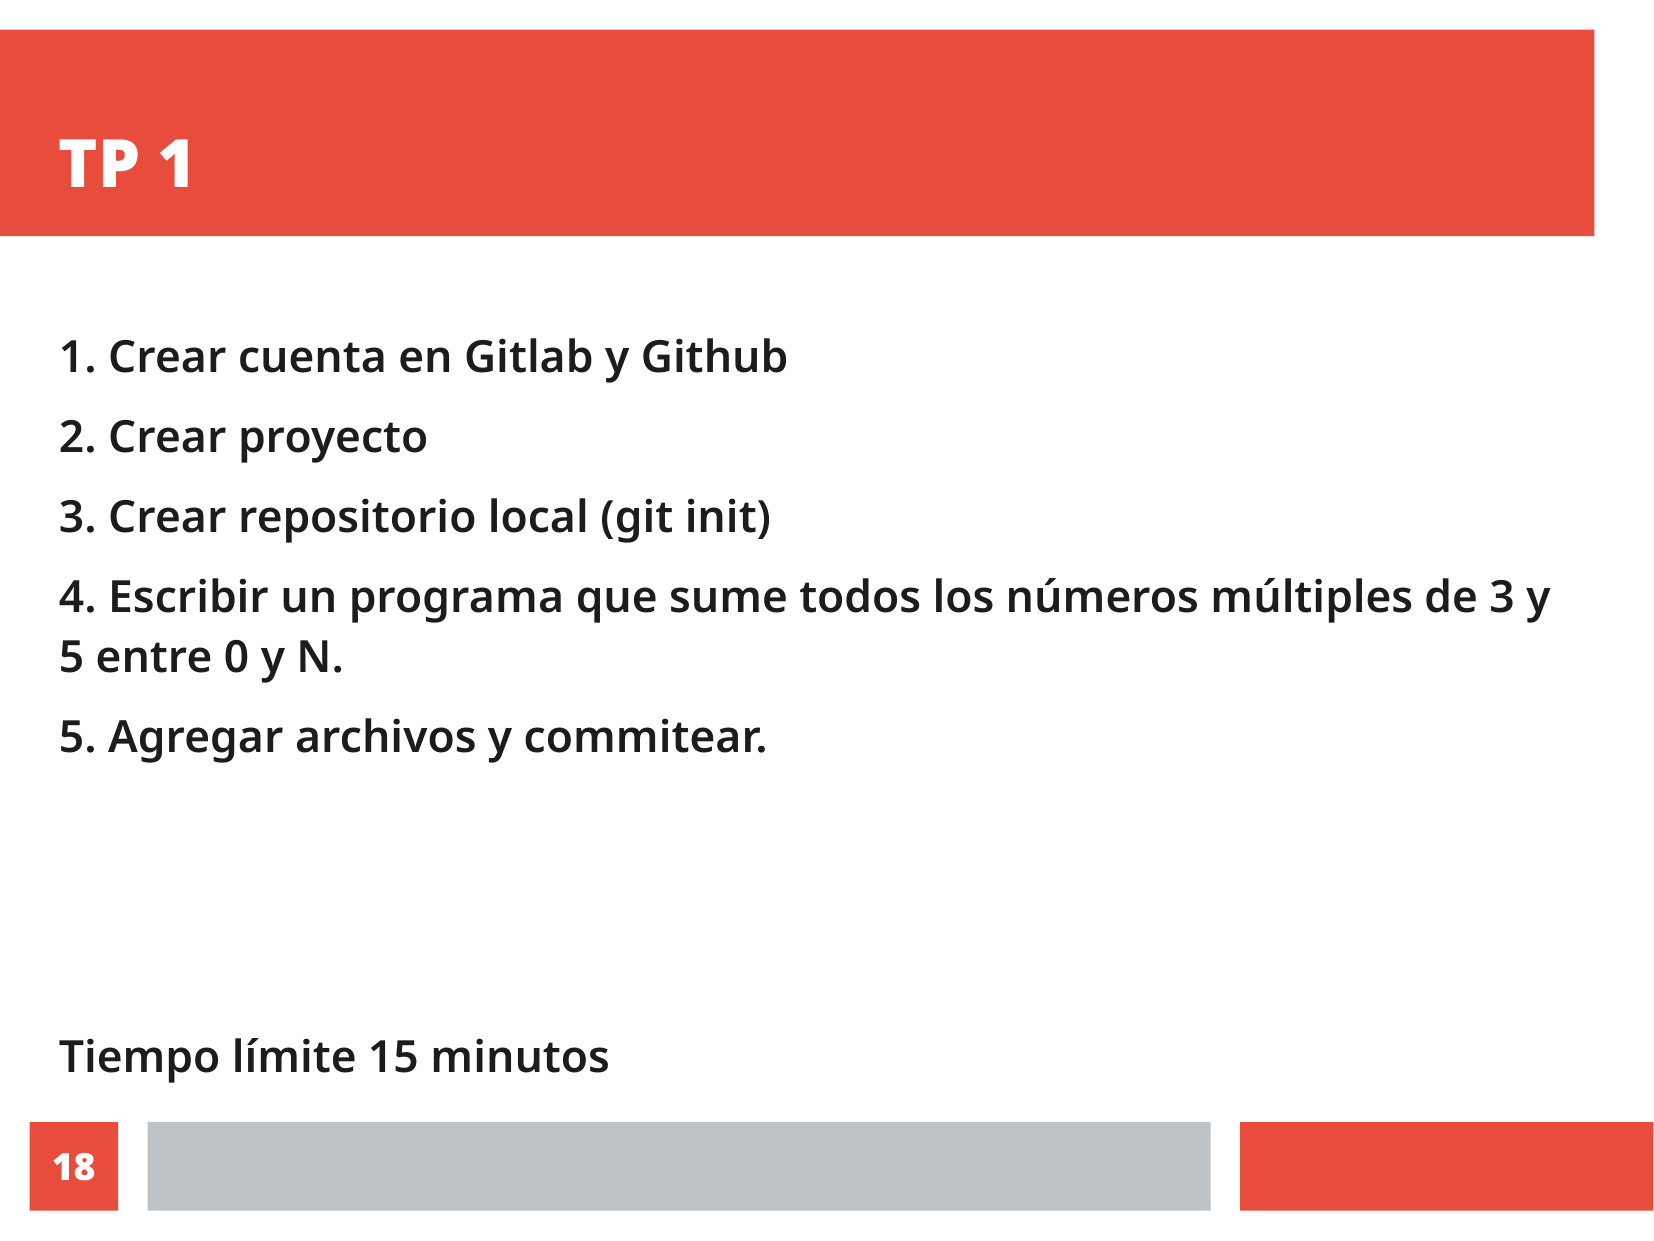

# TP 1
1. Crear cuenta en Gitlab y Github
2. Crear proyecto
3. Crear repositorio local (git init)
4. Escribir un programa que sume todos los números múltiples de 3 y 5 entre 0 y N.
5. Agregar archivos y commitear.
Tiempo límite 15 minutos
18